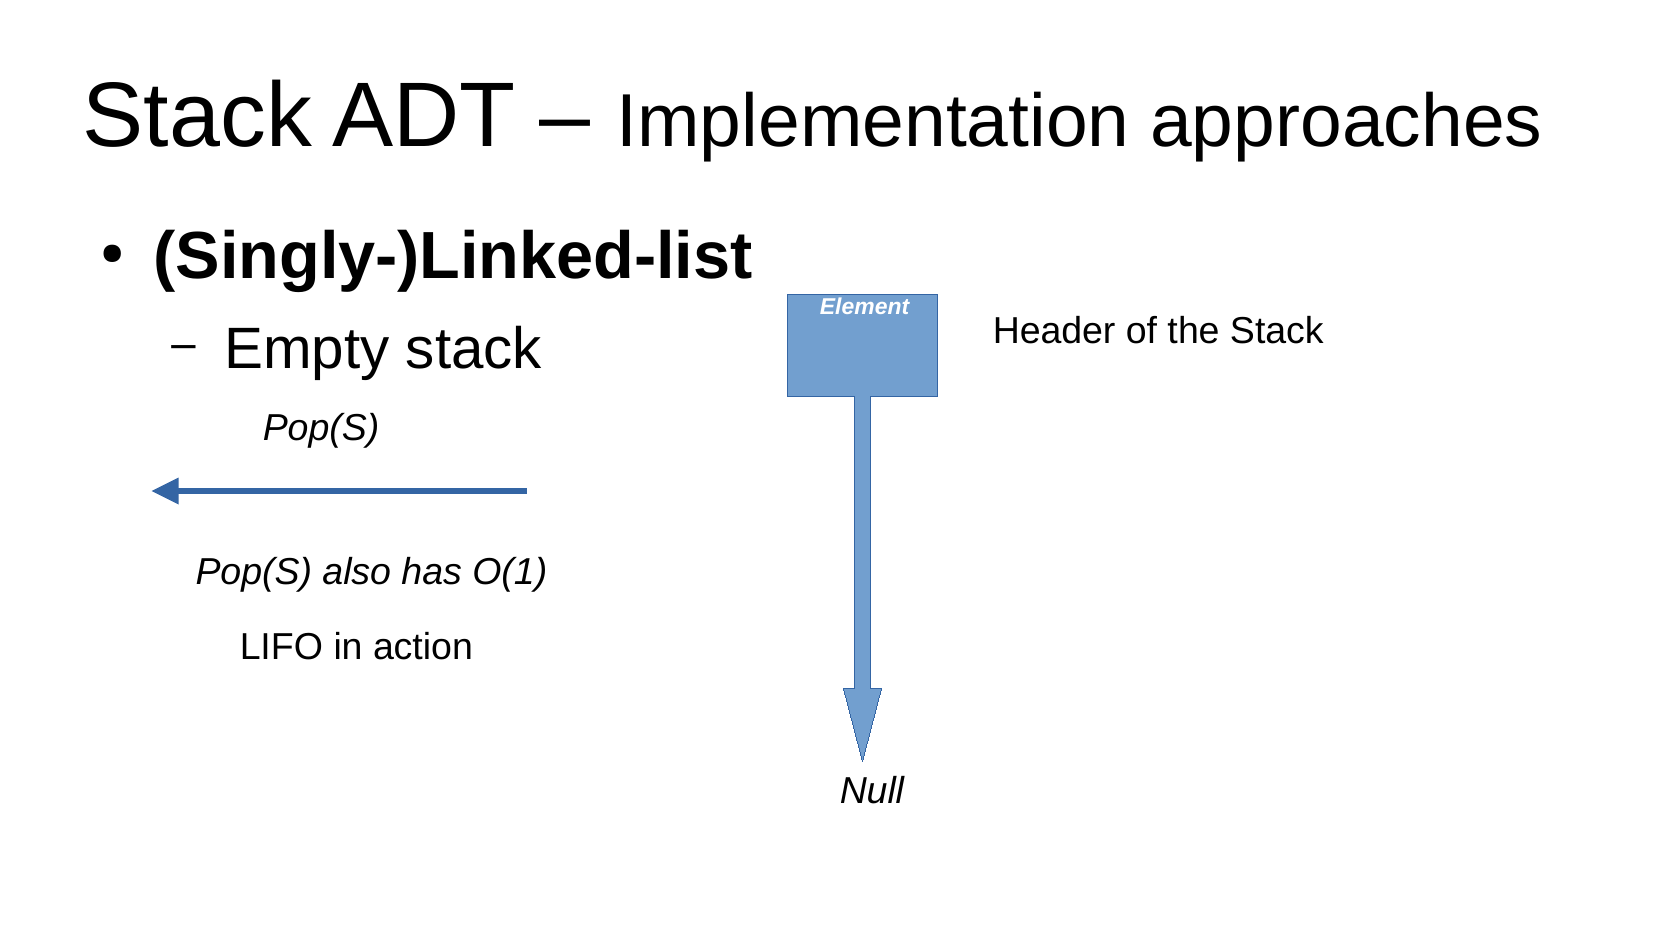

# Stack ADT – Implementation approaches
(Singly-)Linked-list
Empty stack
Element
Header of the Stack
Pop(S)
Pop(S) also has O(1)
LIFO in action
Null